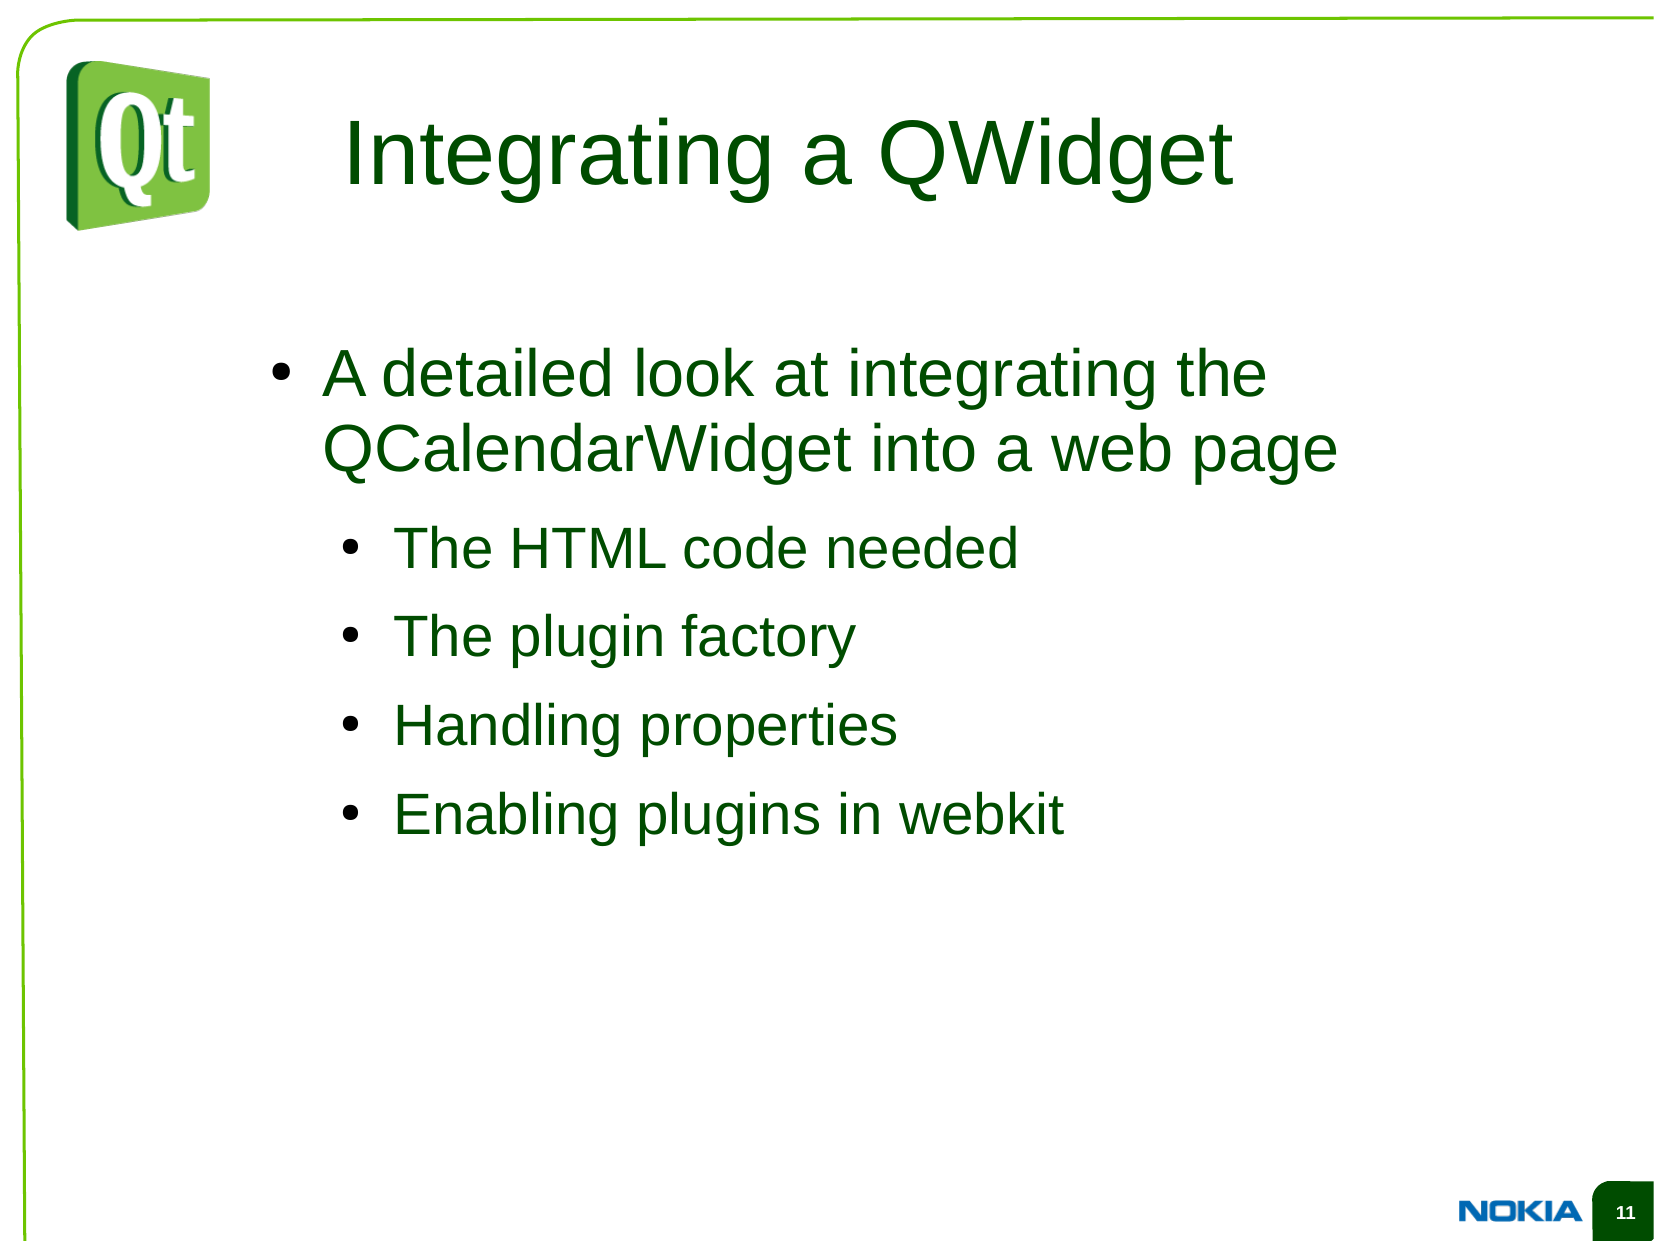

# Integrating a QWidget
A detailed look at integrating the QCalendarWidget into a web page
The HTML code needed
The plugin factory
Handling properties
Enabling plugins in webkit